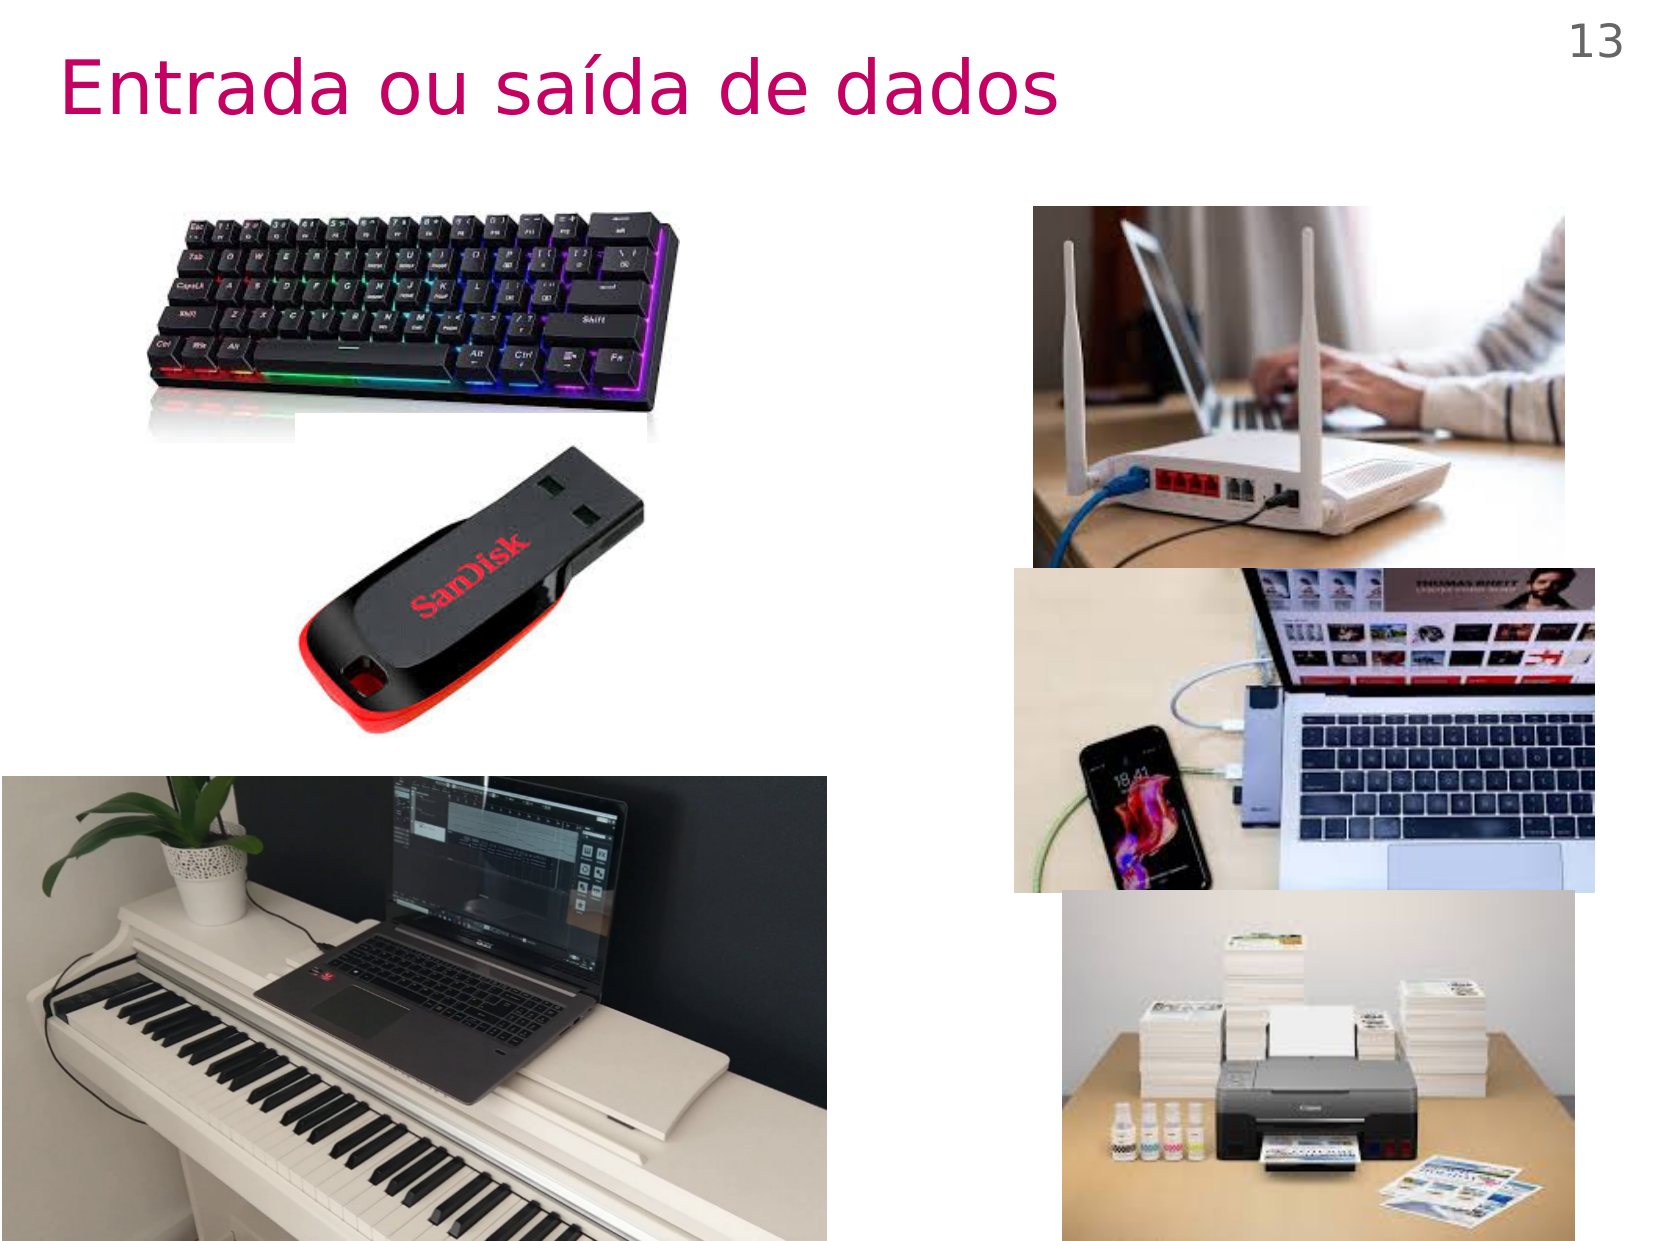

13
# Entrada ou saída de dados